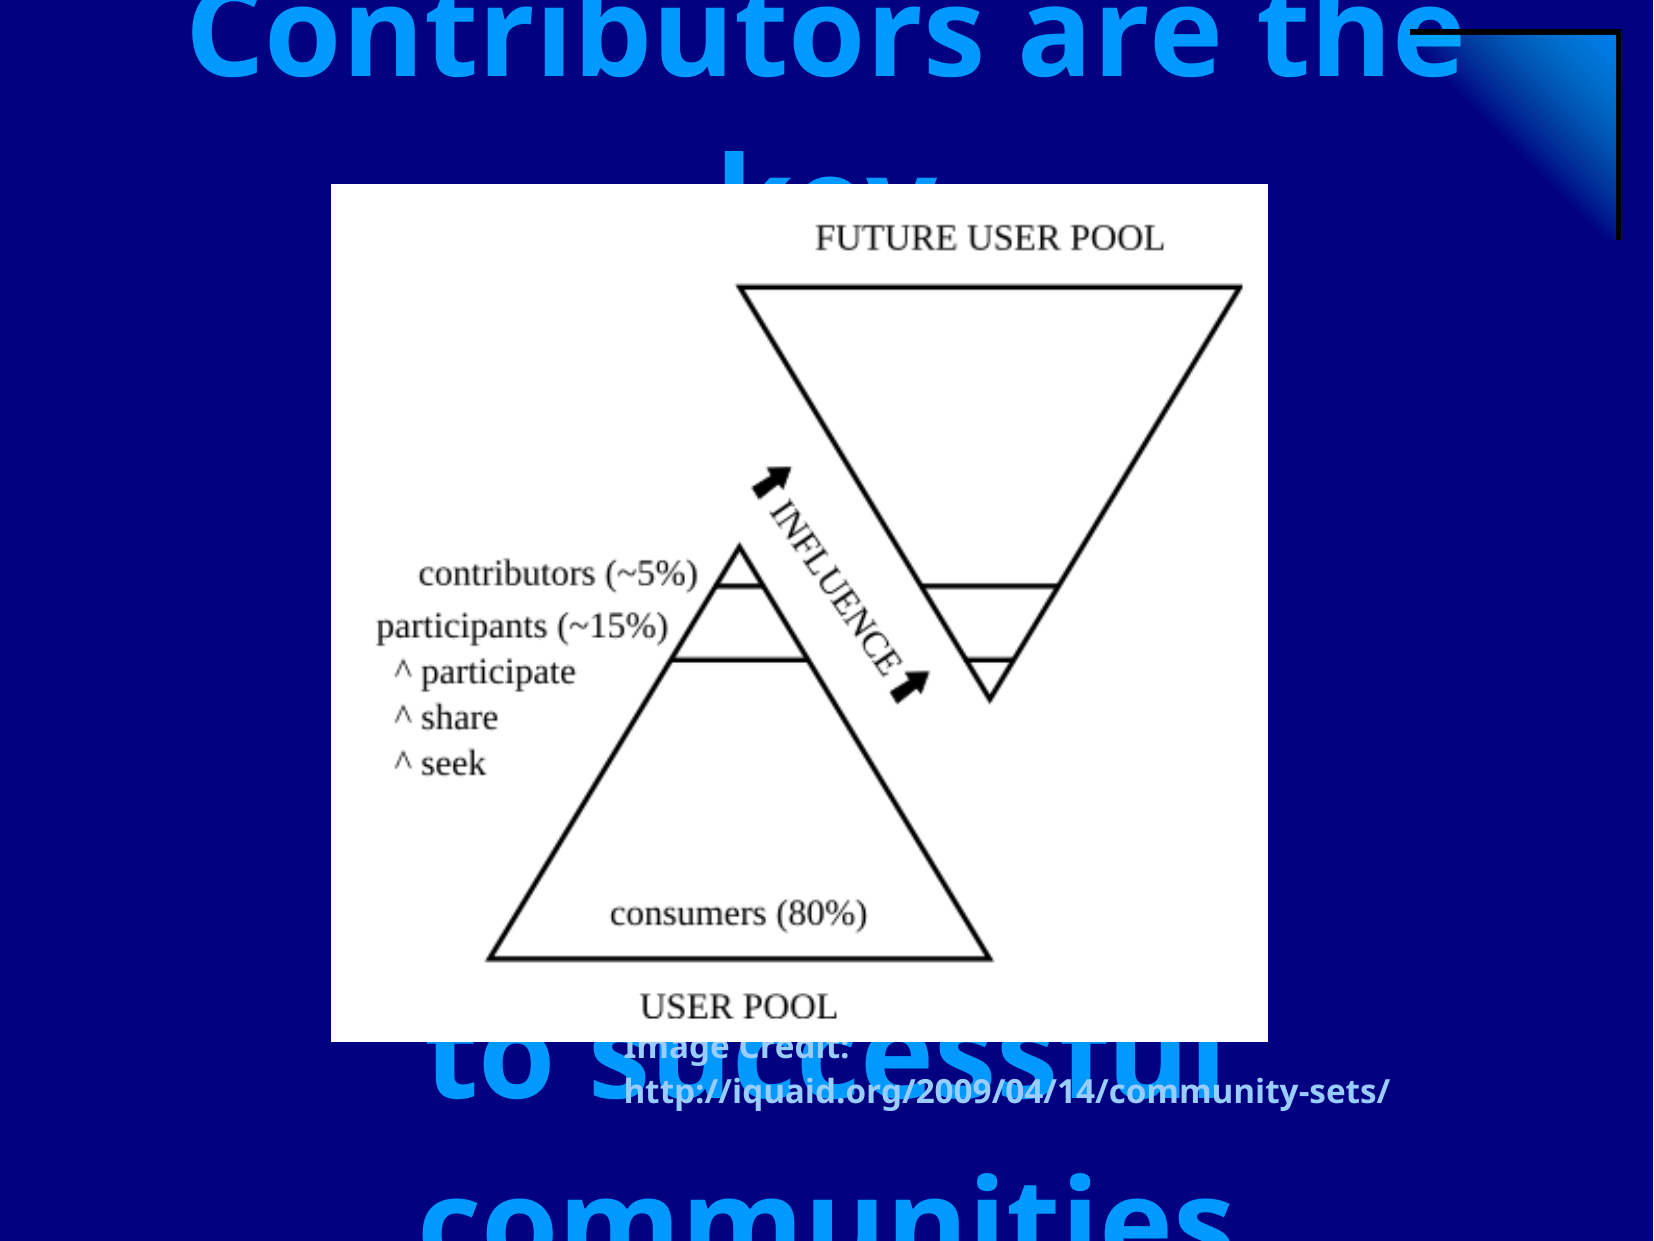

Contributors are the key
to successful communities
Image Credit: http://iquaid.org/2009/04/14/community-sets/